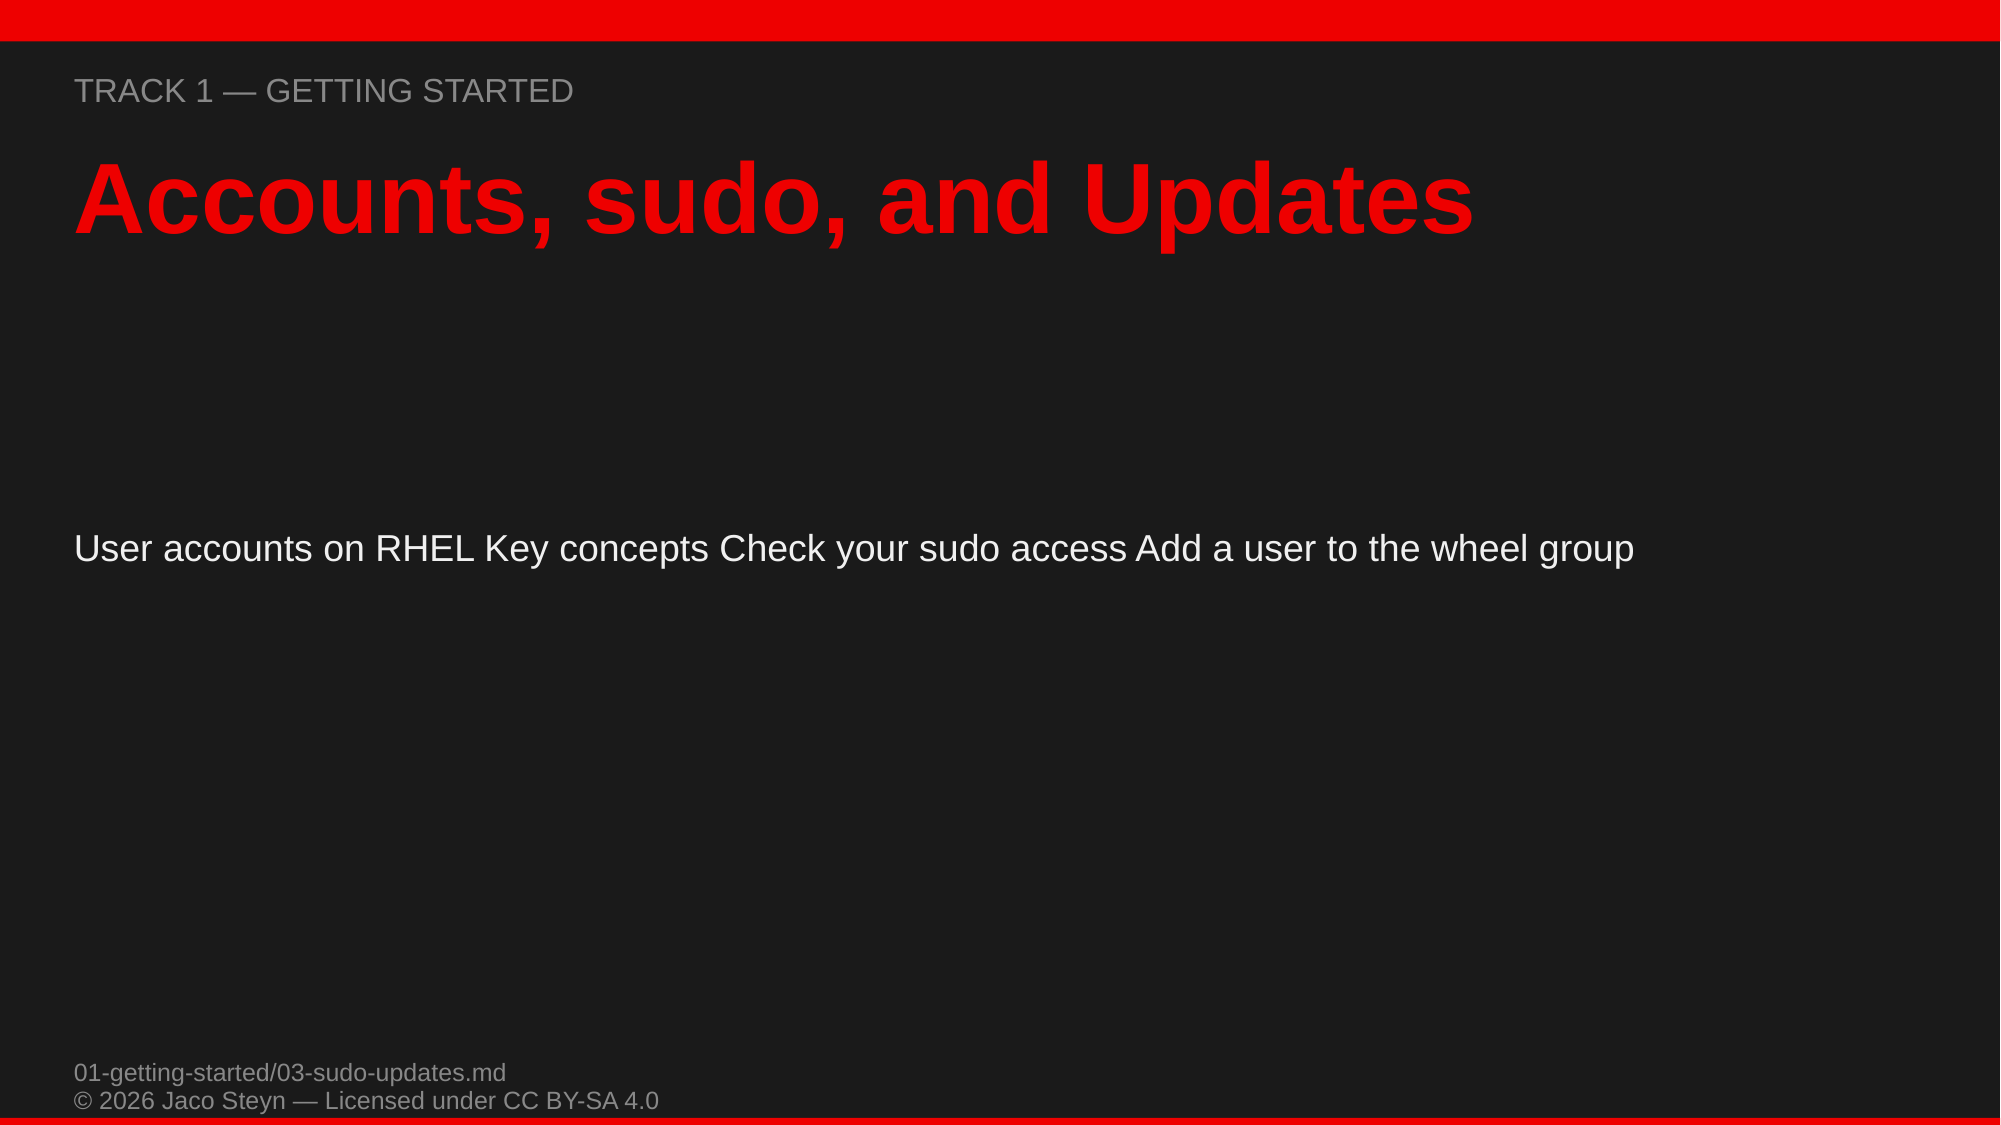

TRACK 1 — GETTING STARTED
Accounts, sudo, and Updates
User accounts on RHEL Key concepts Check your sudo access Add a user to the wheel group
01-getting-started/03-sudo-updates.md
© 2026 Jaco Steyn — Licensed under CC BY-SA 4.0